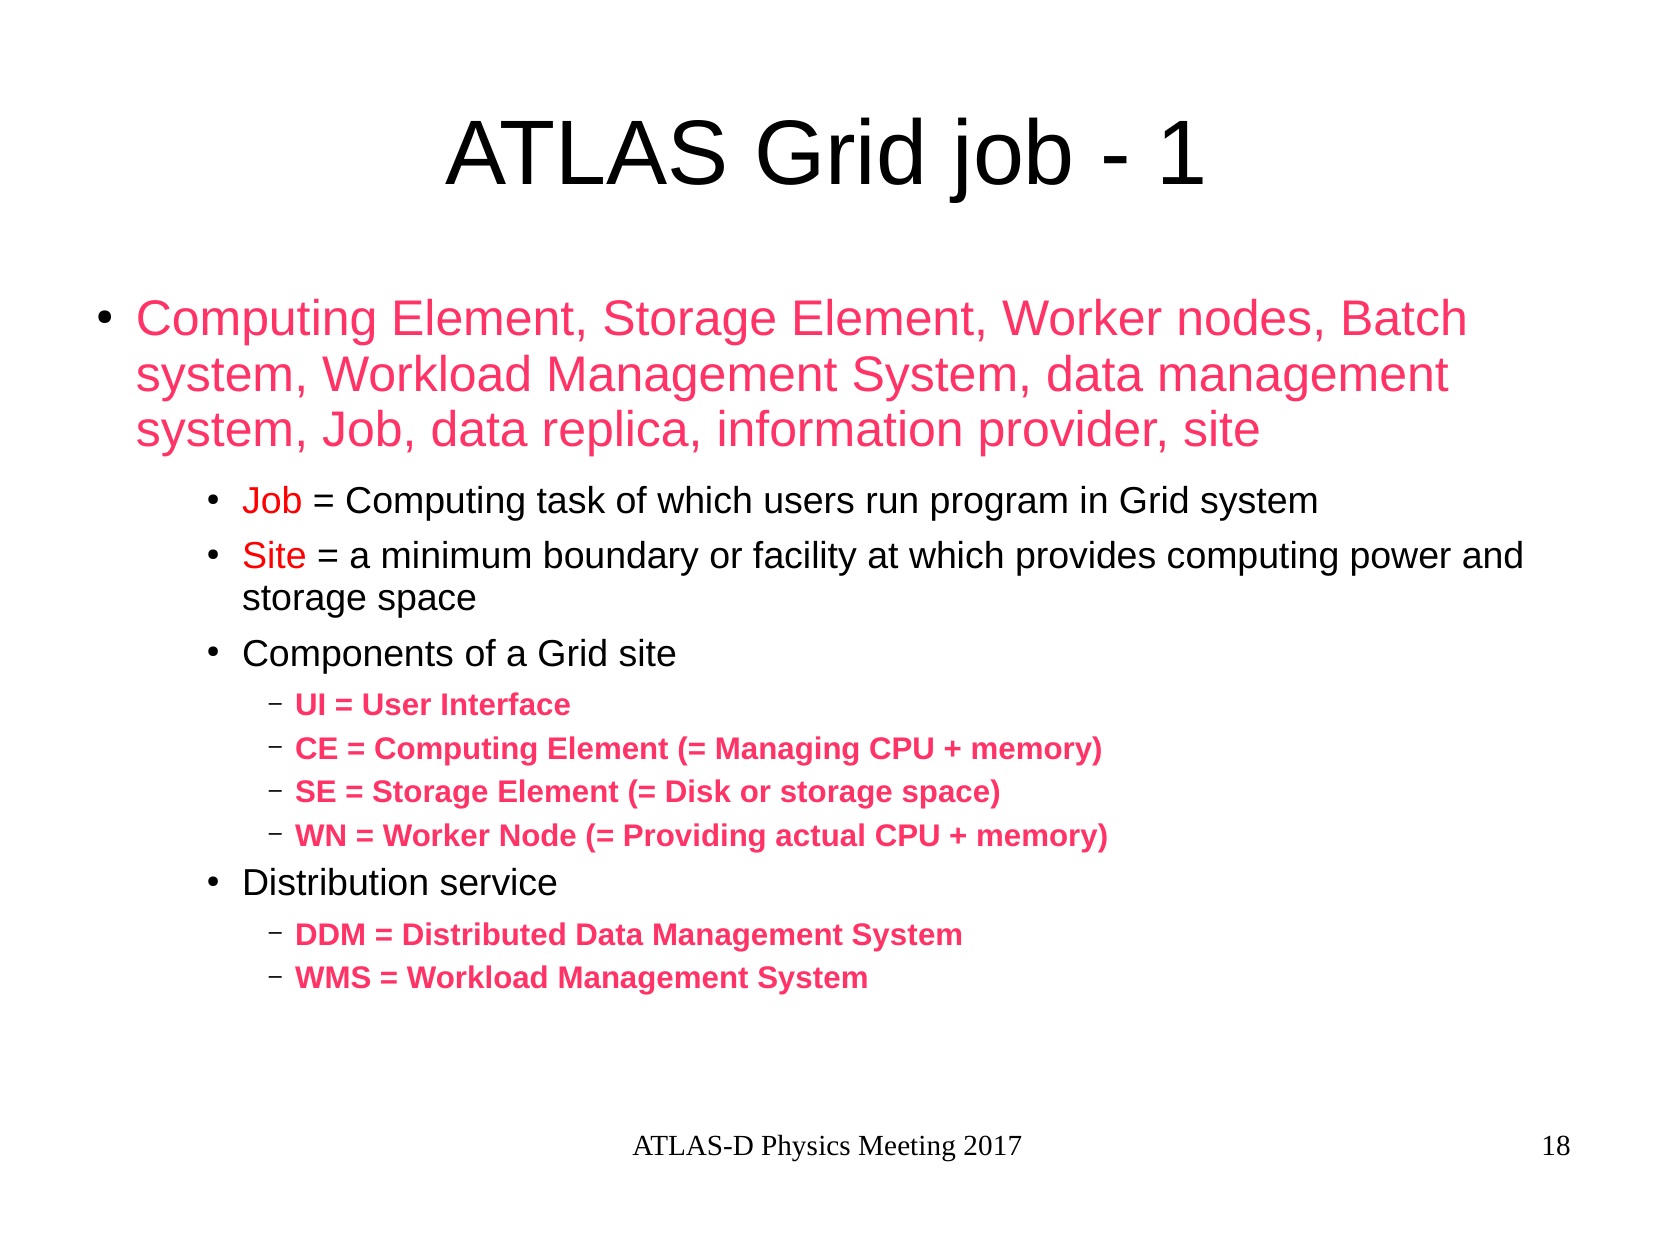

# ATLAS Grid job - 1
Computing Element, Storage Element, Worker nodes, Batch system, Workload Management System, data management system, Job, data replica, information provider, site
Job = Computing task of which users run program in Grid system
Site = a minimum boundary or facility at which provides computing power and storage space
Components of a Grid site
UI = User Interface
CE = Computing Element (= Managing CPU + memory)
SE = Storage Element (= Disk or storage space)
WN = Worker Node (= Providing actual CPU + memory)
Distribution service
DDM = Distributed Data Management System
WMS = Workload Management System
ATLAS-D Physics Meeting 2017
18